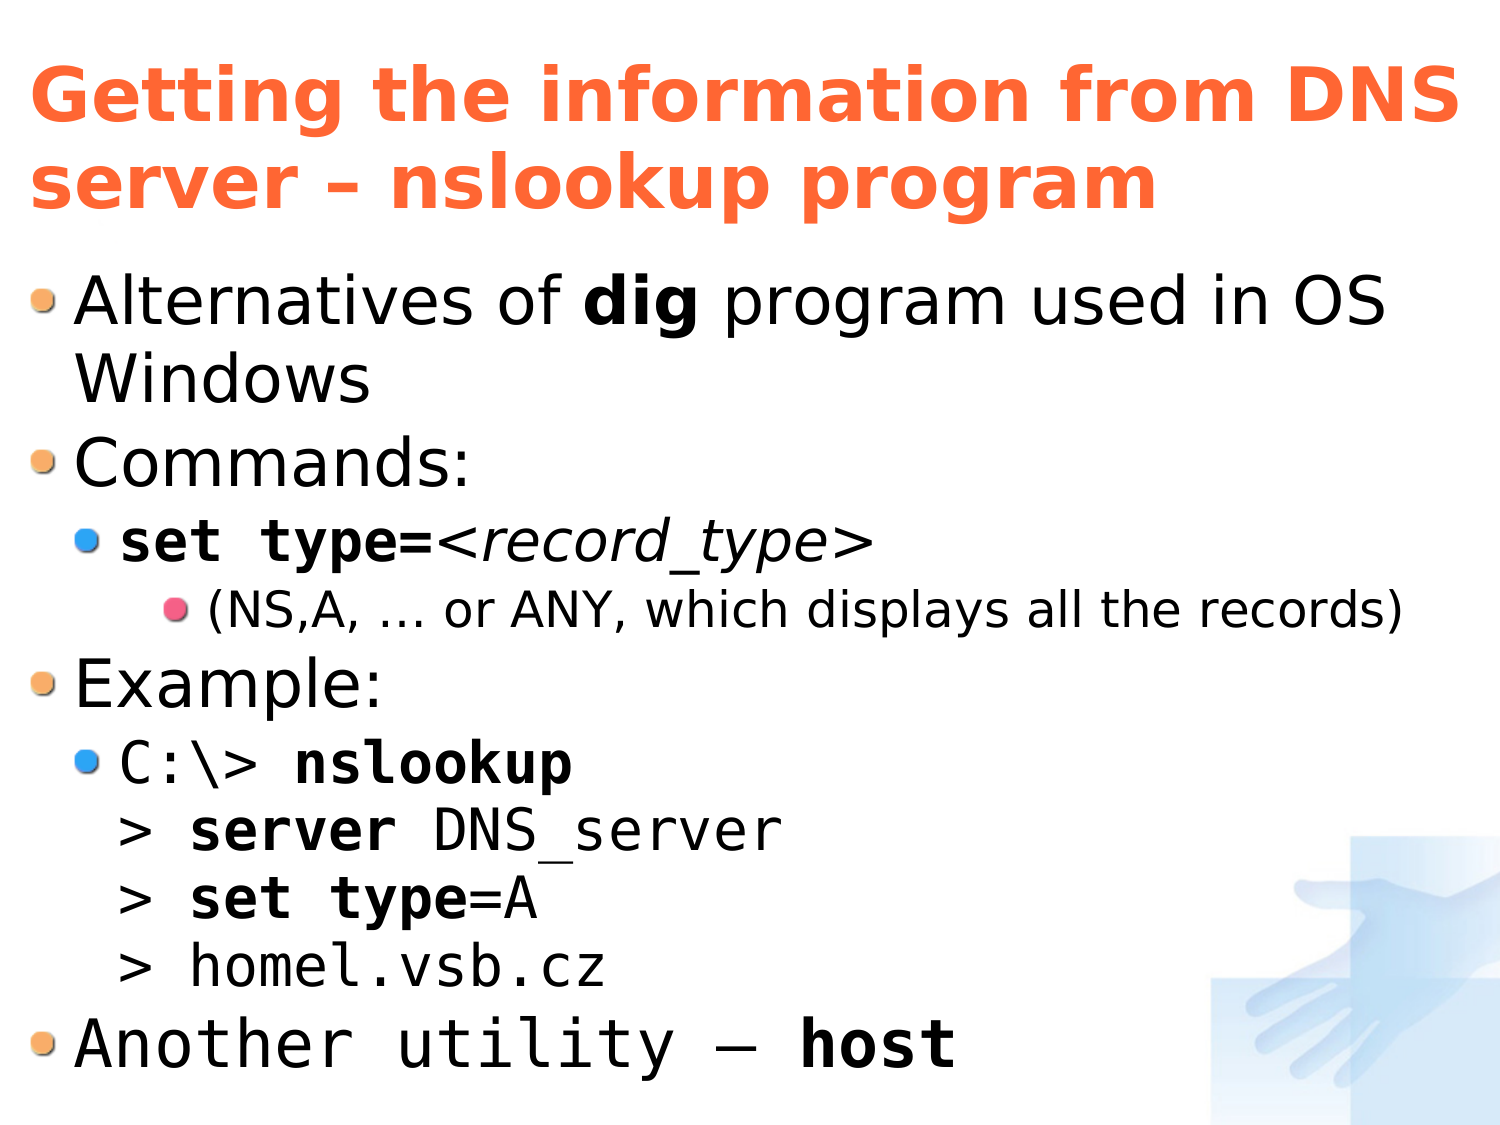

# Getting the information from DNS server – nslookup program
Alternatives of dig program used in OS Windows
Commands:
set type=<record_type>
(NS,A, … or ANY, which displays all the records)
Example:
C:\> nslookup
> server DNS_server
> set type=A
> homel.vsb.cz
Another utility – host